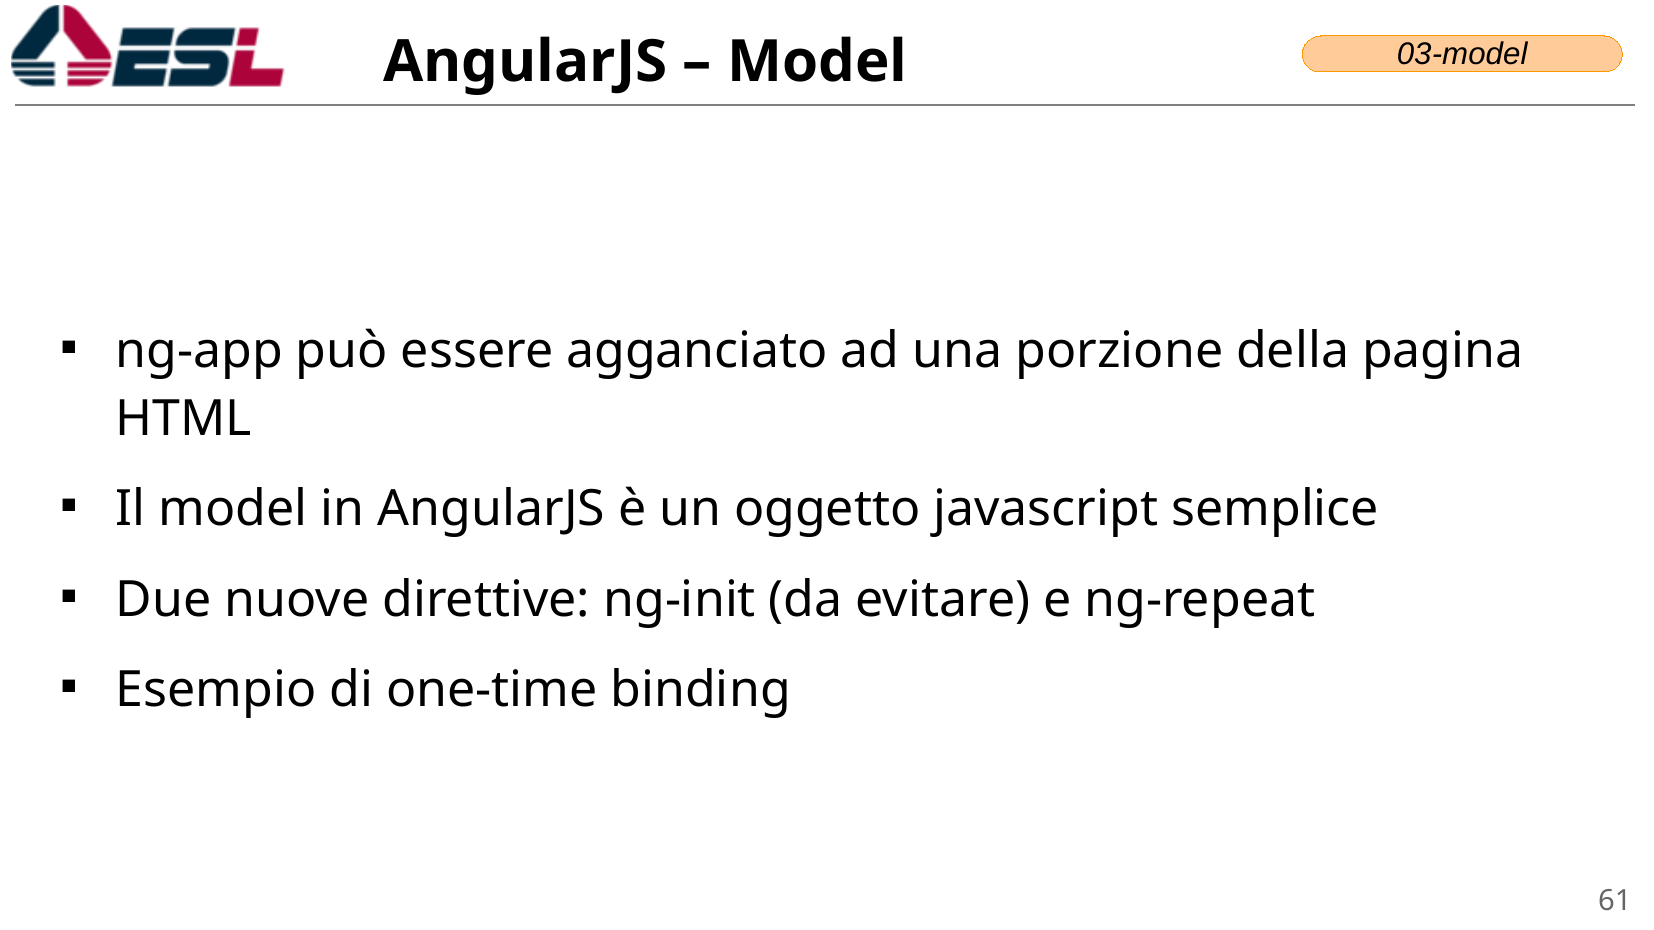

# AngularJS – Model
03-model
ng-app può essere agganciato ad una porzione della pagina HTML
Il model in AngularJS è un oggetto javascript semplice
Due nuove direttive: ng-init (da evitare) e ng-repeat
Esempio di one-time binding